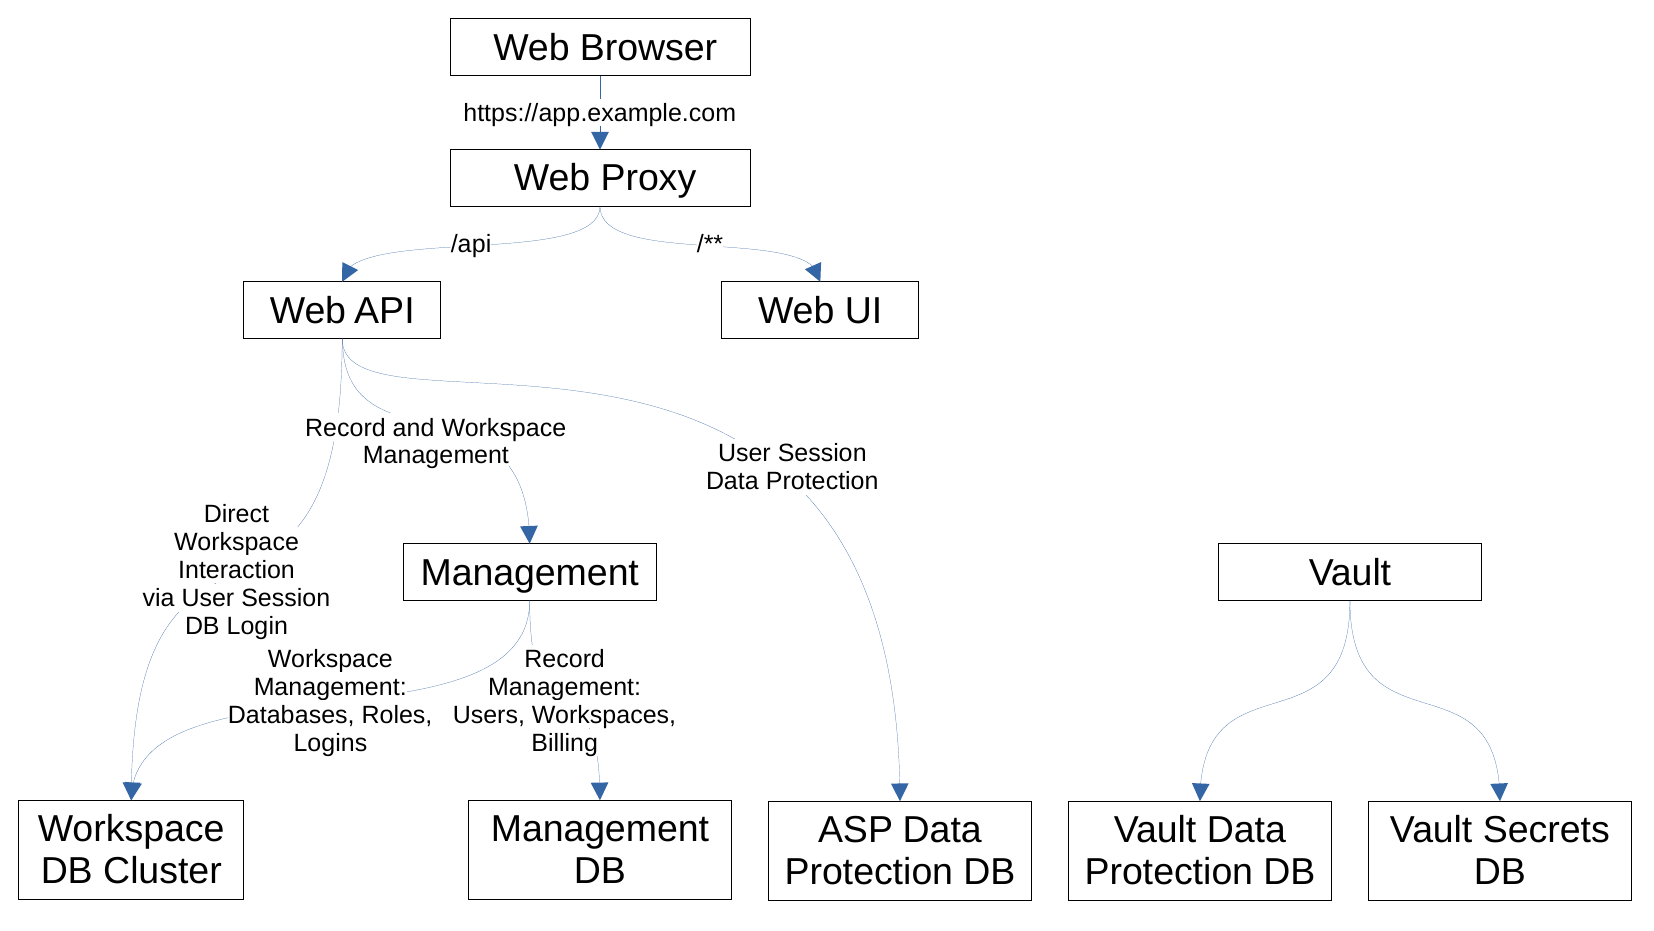

Web Browser
 Web Proxy
Web API
Web UI
User Session Data Protection
Management
Vault
Workspace DB Cluster
Management DB
ASP Data Protection DB
Vault Data Protection DB
Vault Secrets DB